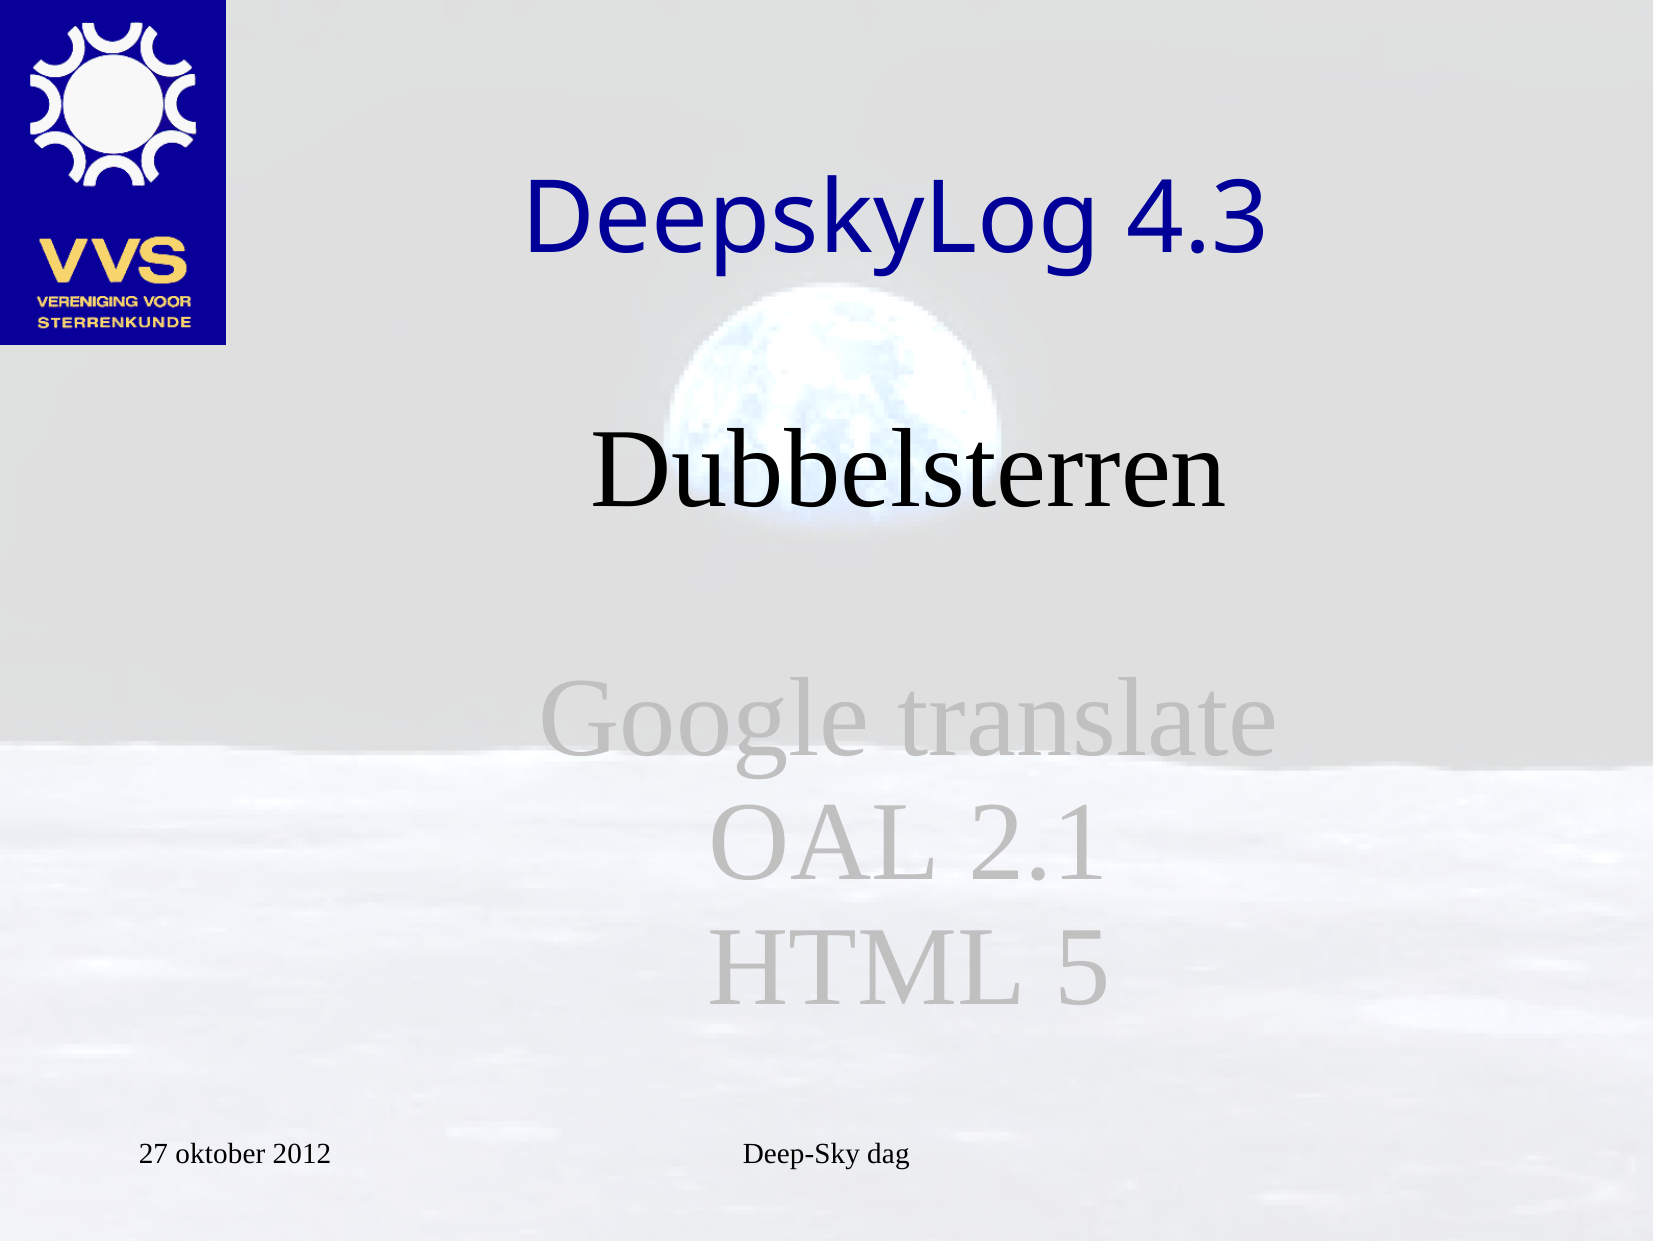

# DeepskyLog 4.3
Dubbelsterren
Google translate
OAL 2.1
HTML 5
27 oktober 2012
Deep-Sky dag